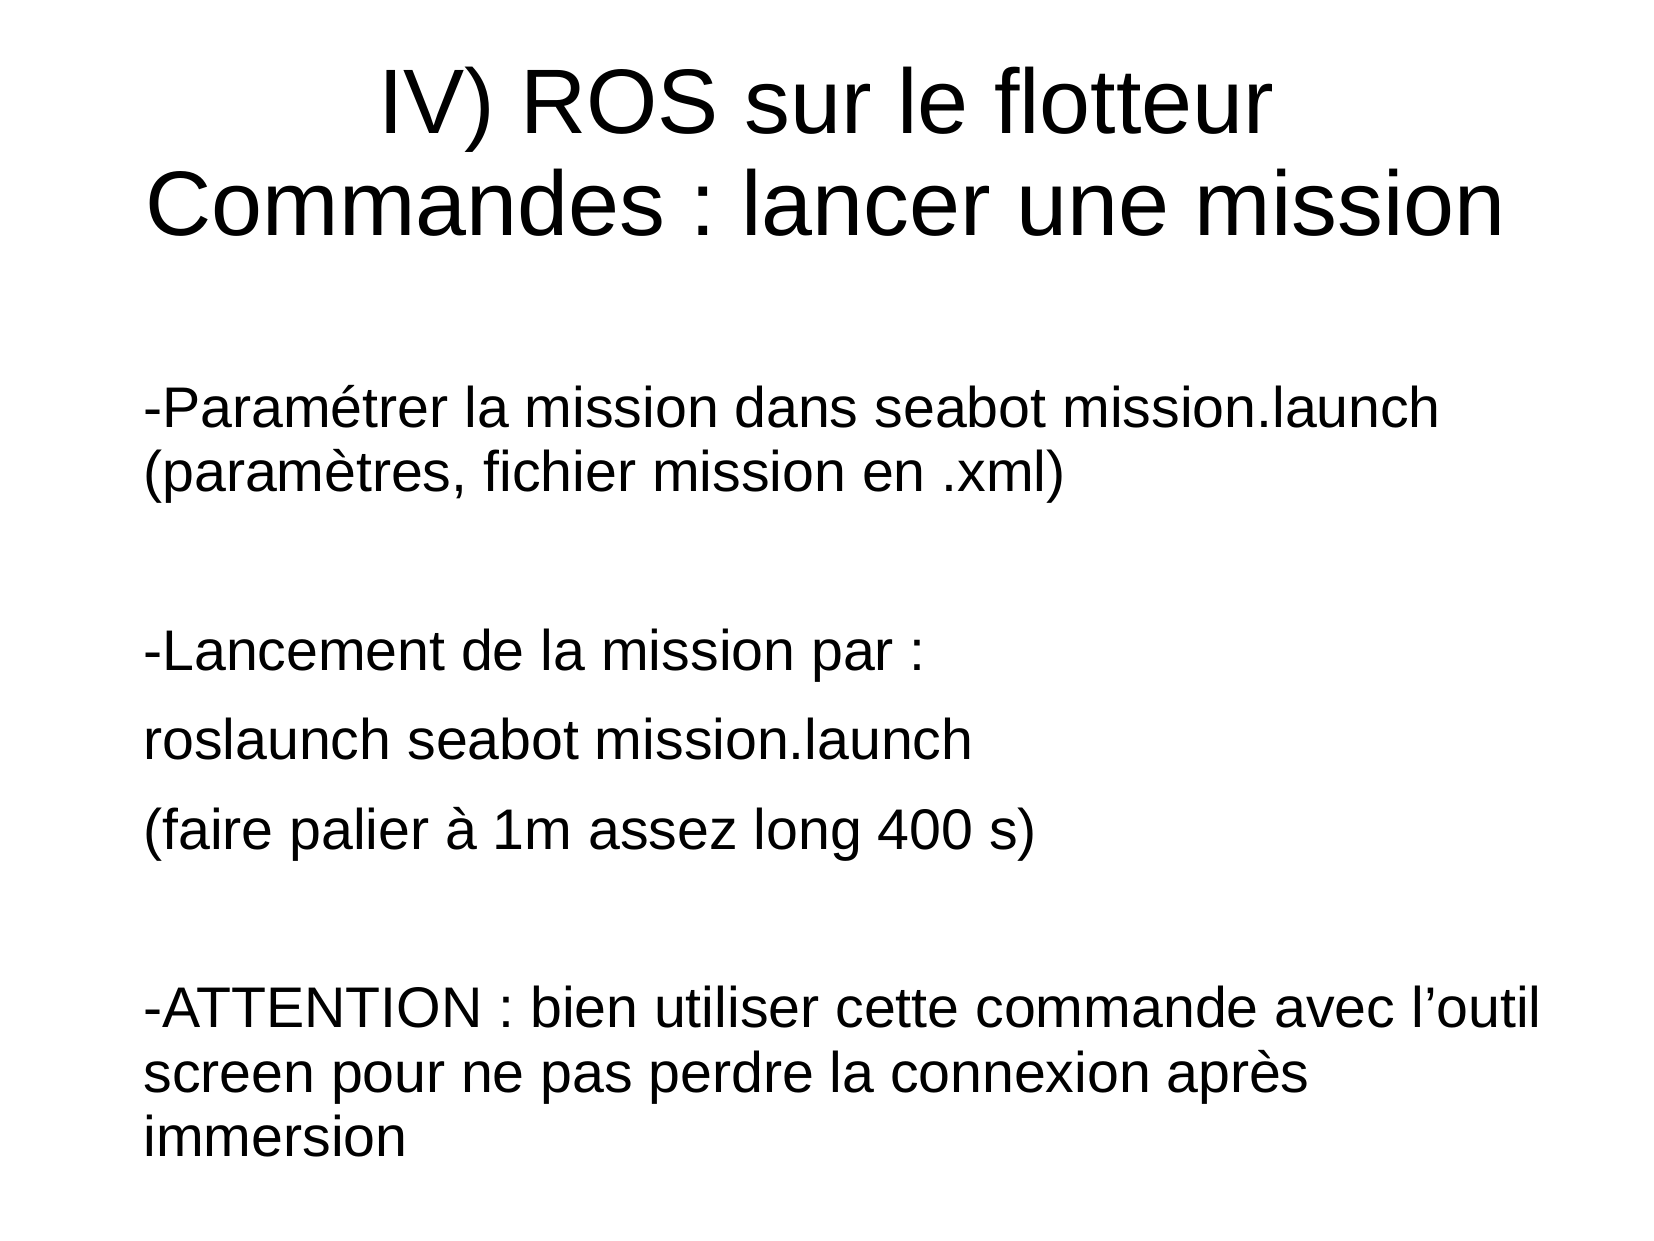

IV) ROS sur le flotteur
Commandes : lancer une mission
# -Paramétrer la mission dans seabot mission.launch (paramètres, fichier mission en .xml)
-Lancement de la mission par :
roslaunch seabot mission.launch
(faire palier à 1m assez long 400 s)
-ATTENTION : bien utiliser cette commande avec l’outil screen pour ne pas perdre la connexion après immersion